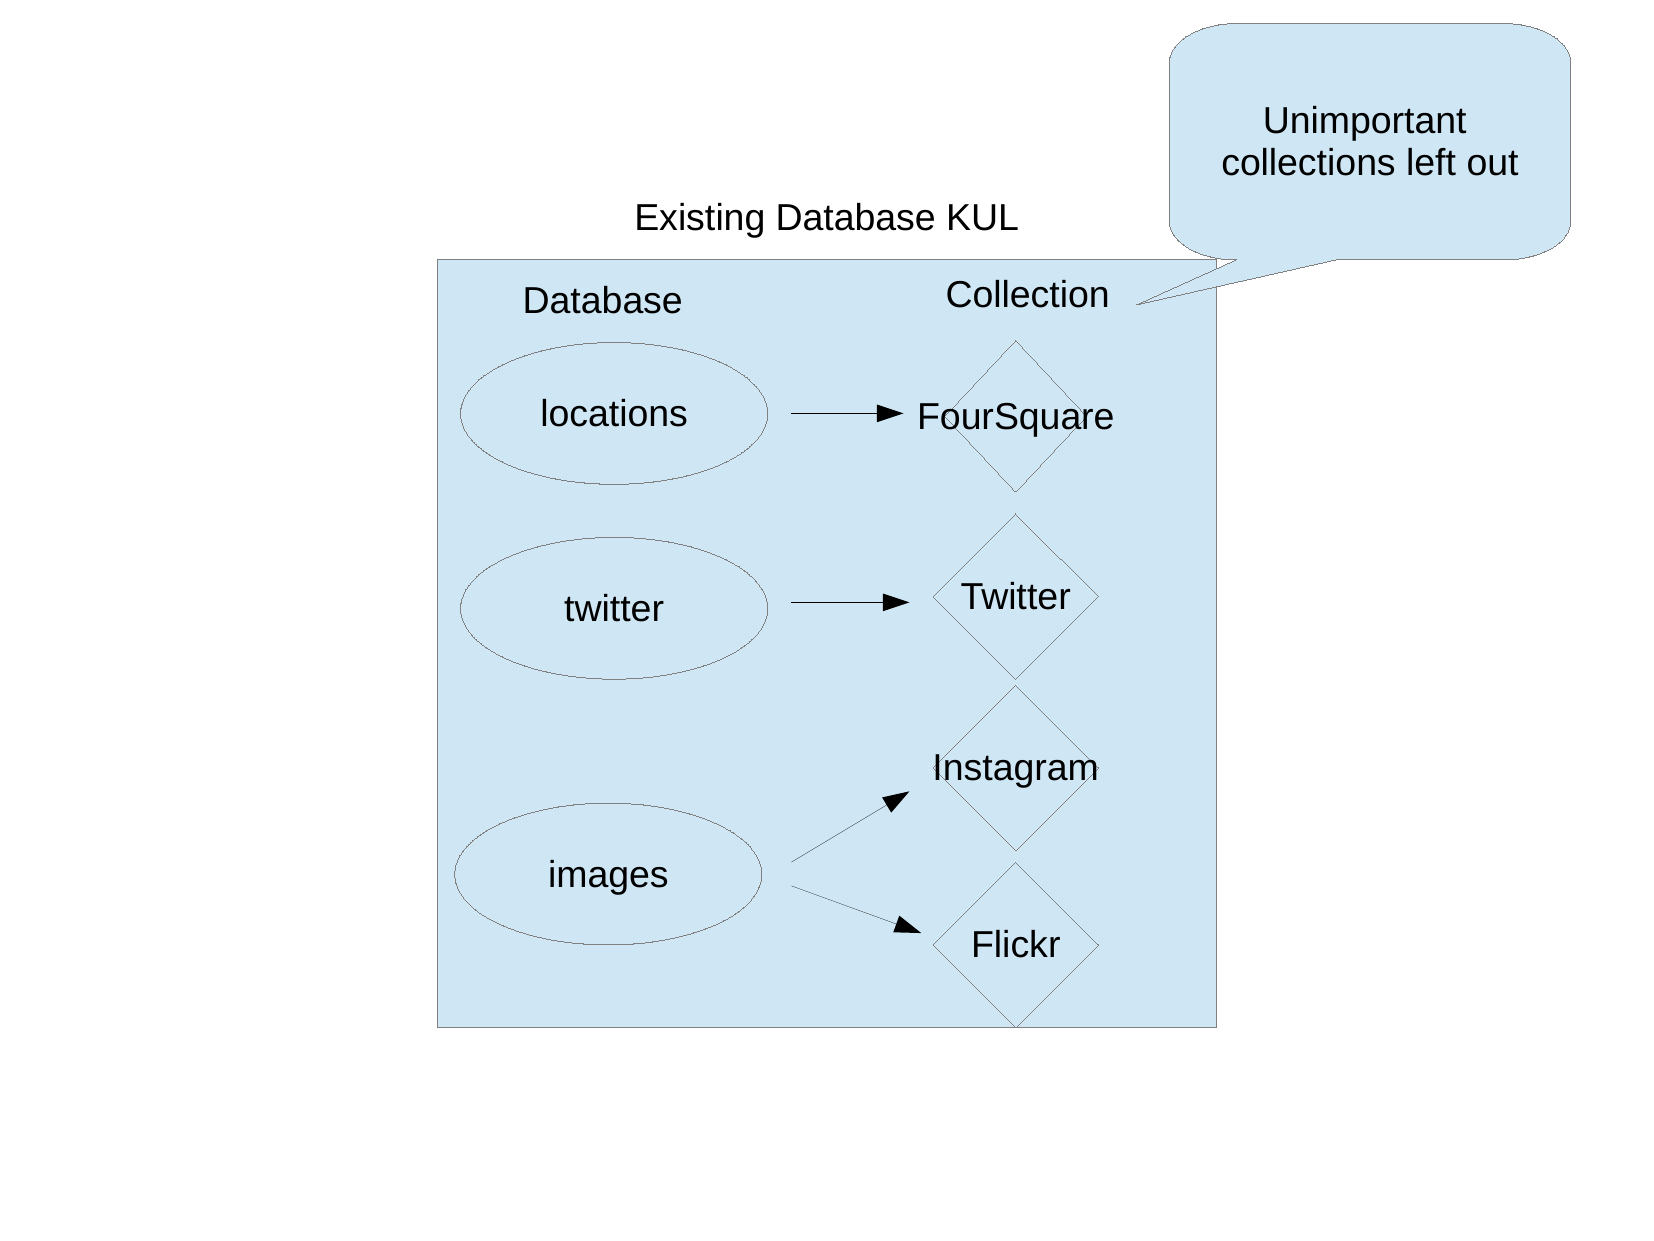

Unimportant
collections left out
Existing Database KUL
Collection
Database
FourSquare
locations
Twitter
twitter
Instagram
images
Flickr